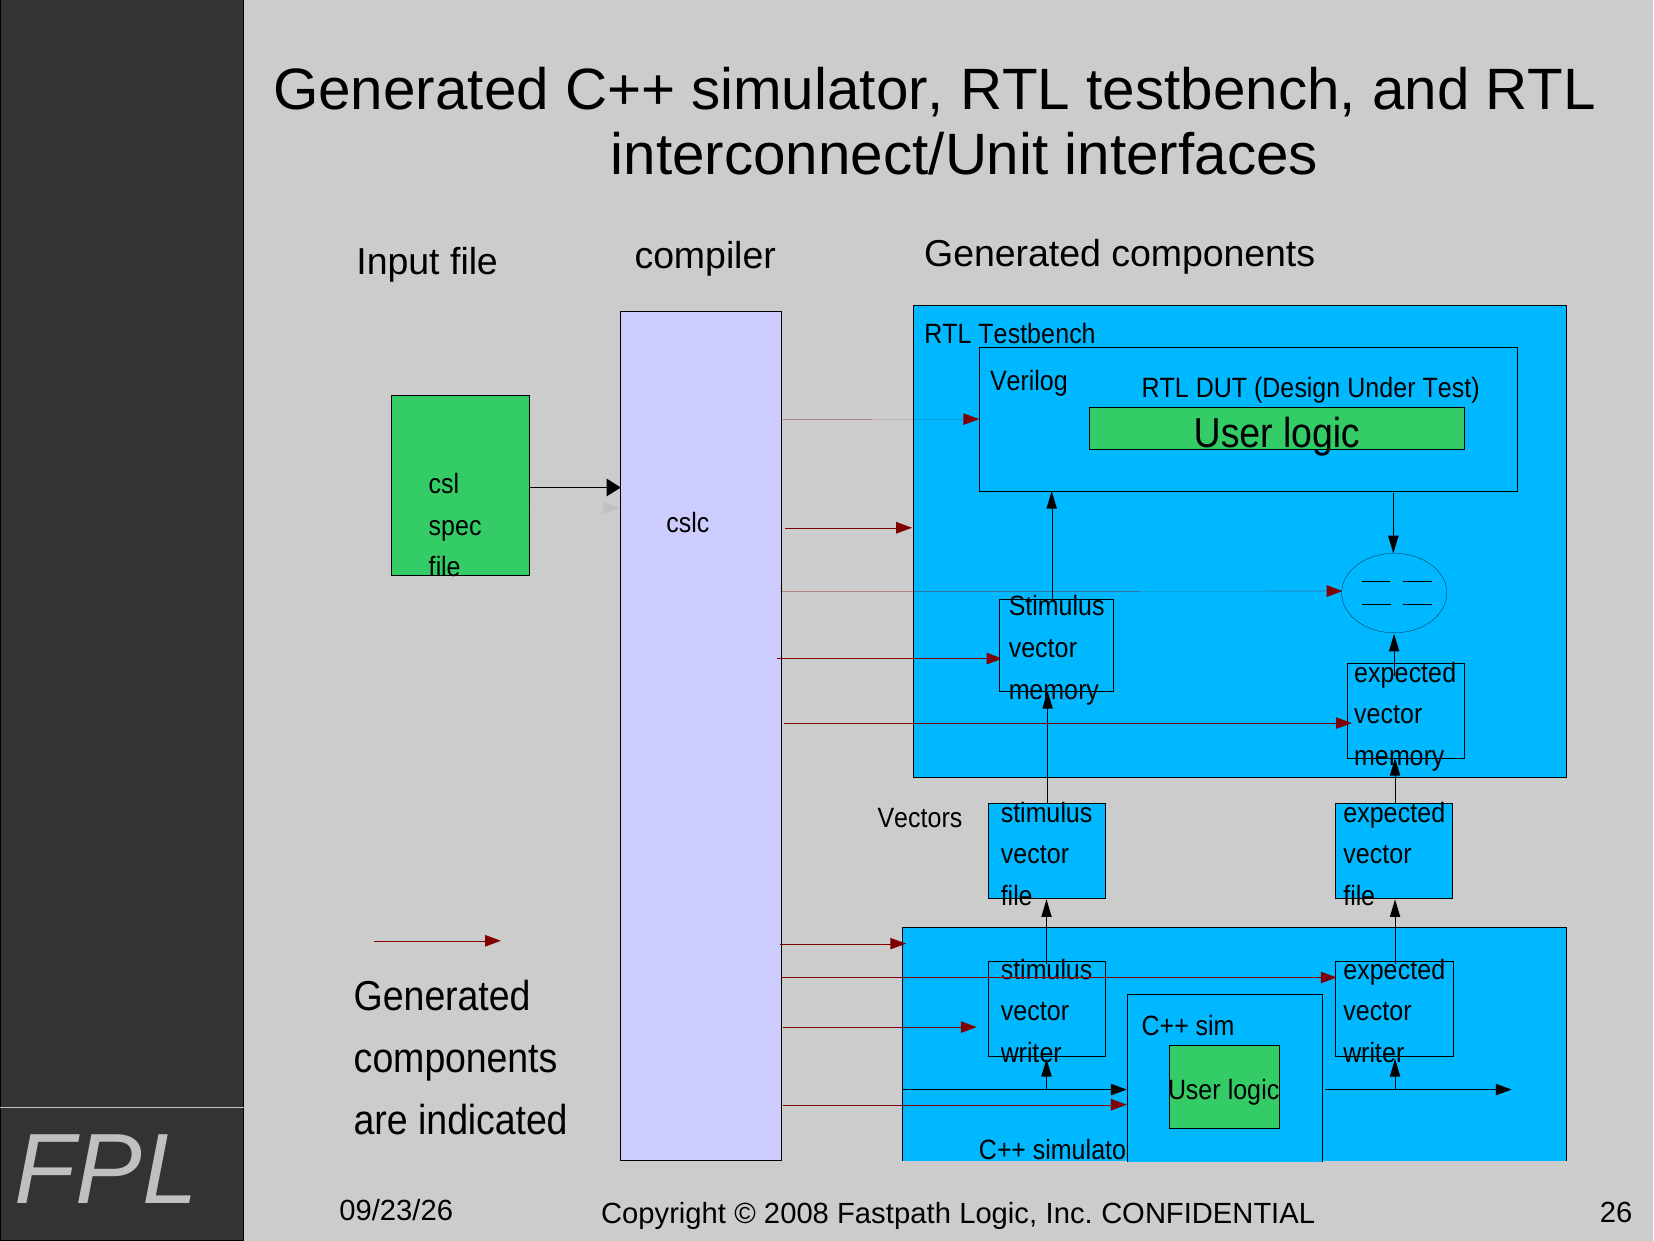

# Generated C++ simulator, RTL testbench, and RTL interconnect/Unit interfaces
Generated components
compiler
Input file
26
© 2008 Fastpath Logic Inc.